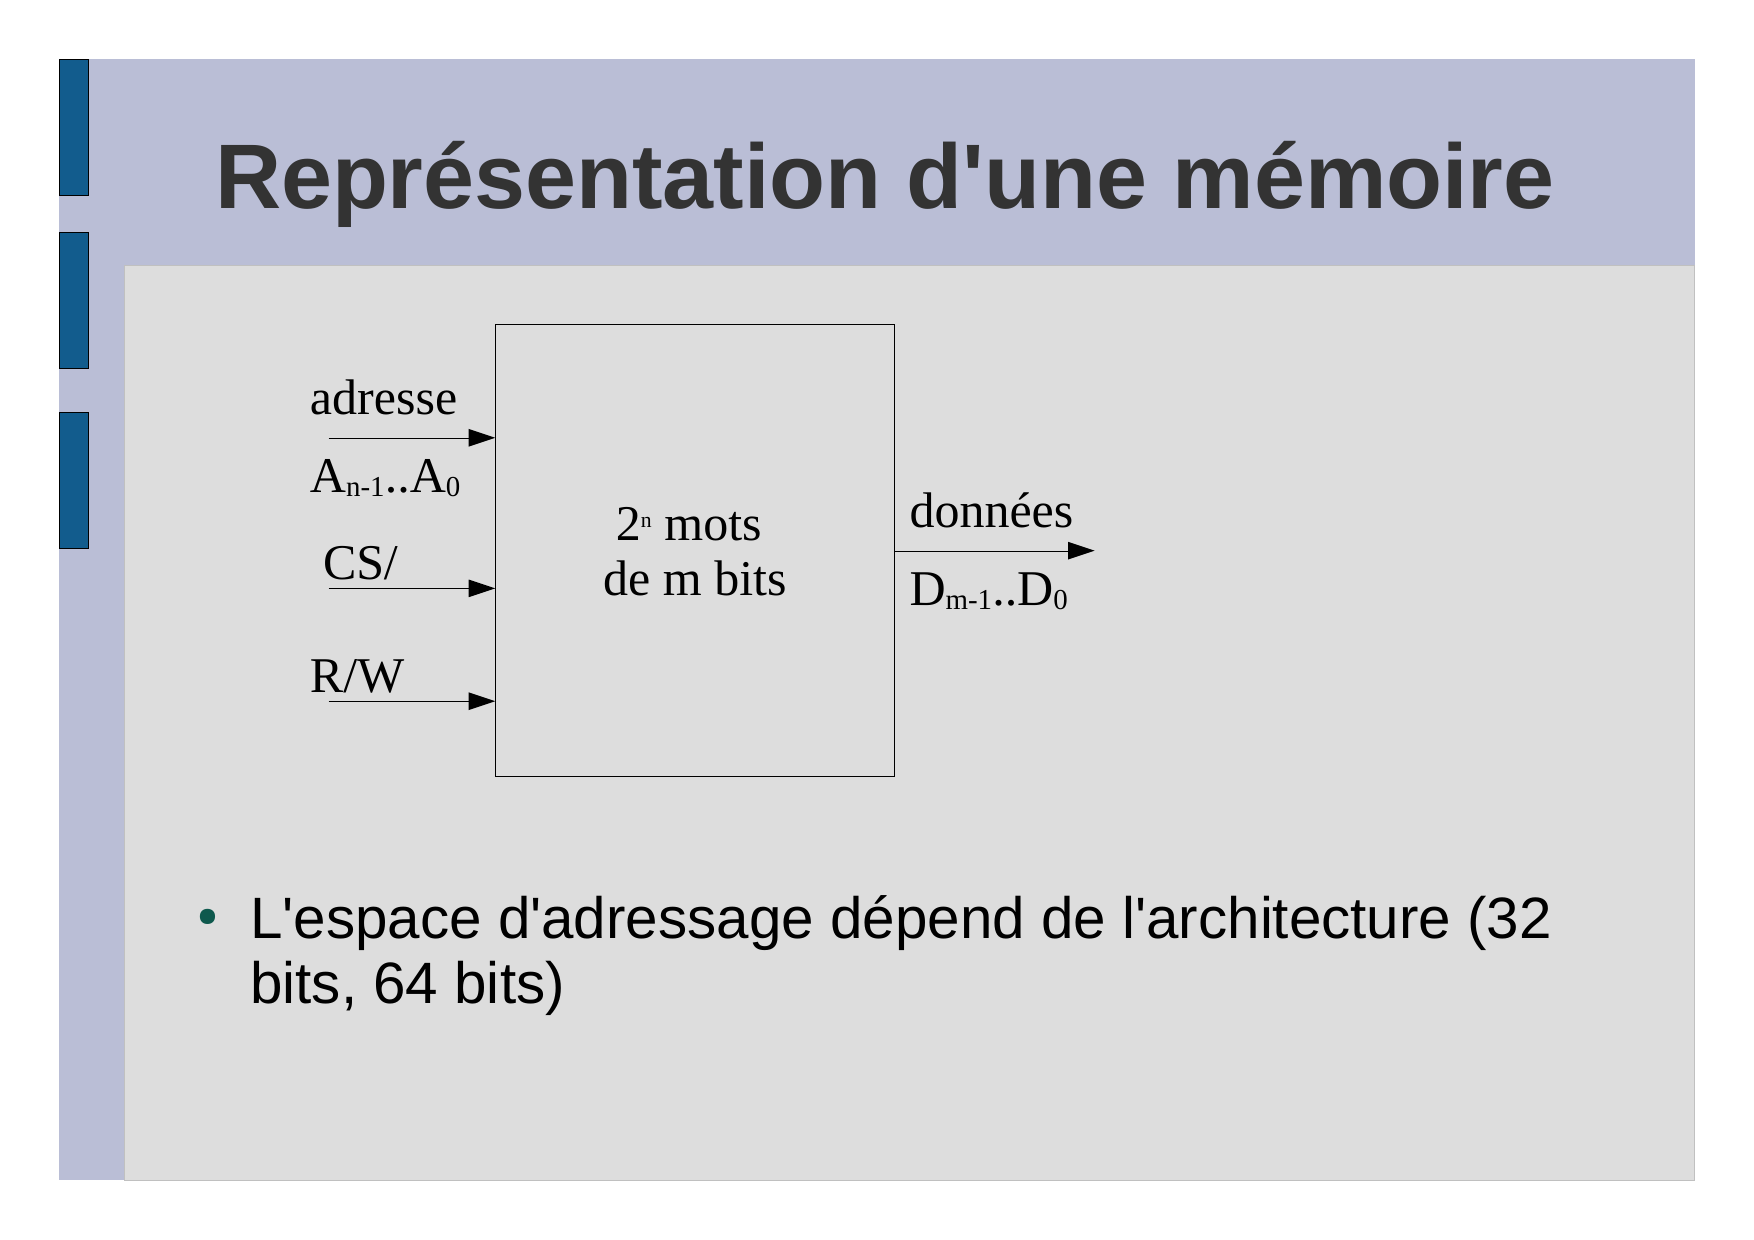

# Représentation d'une mémoire
2n mots
de m bits
adresse
An-1..A0
données
CS/
Dm-1..D0
R/W
L'espace d'adressage dépend de l'architecture (32 bits, 64 bits)